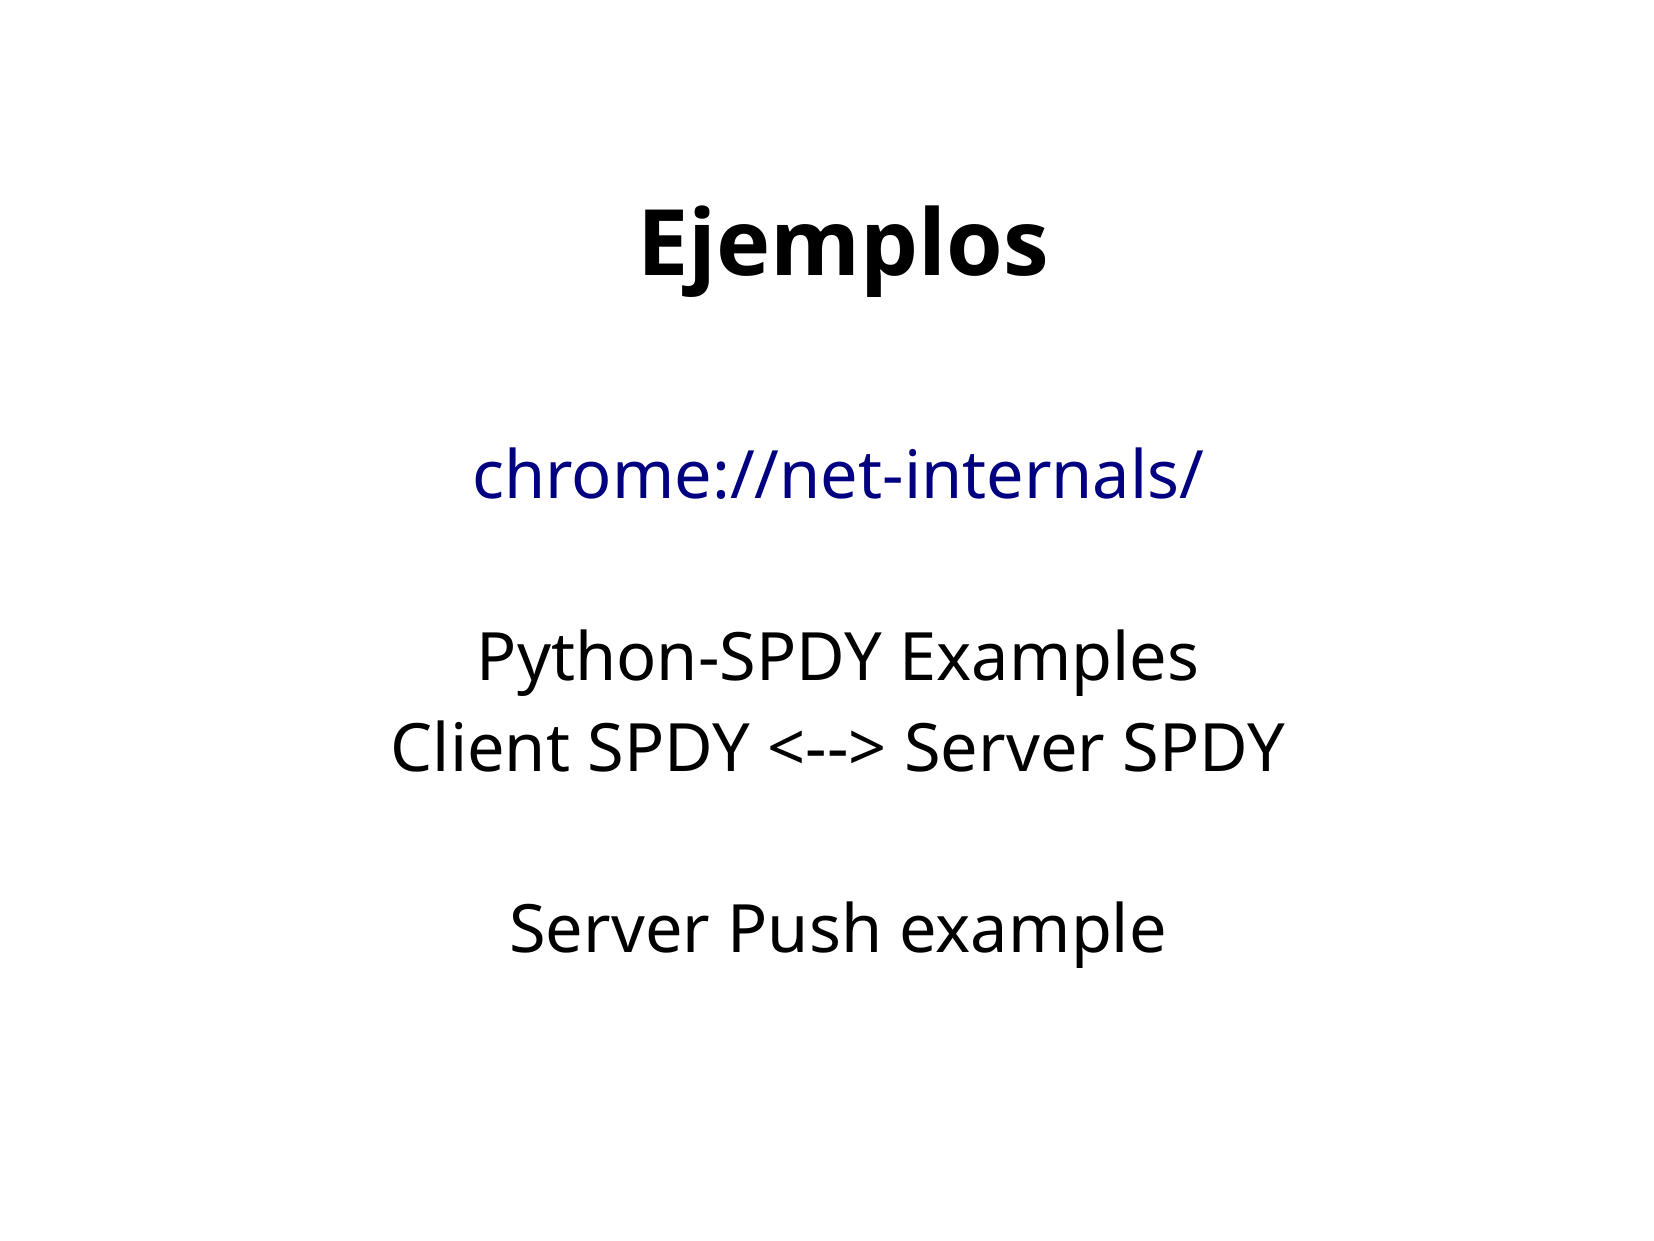

# Ejemplos
chrome://net-internals/
Python-SPDY Examples
Client SPDY <--> Server SPDY
Server Push example